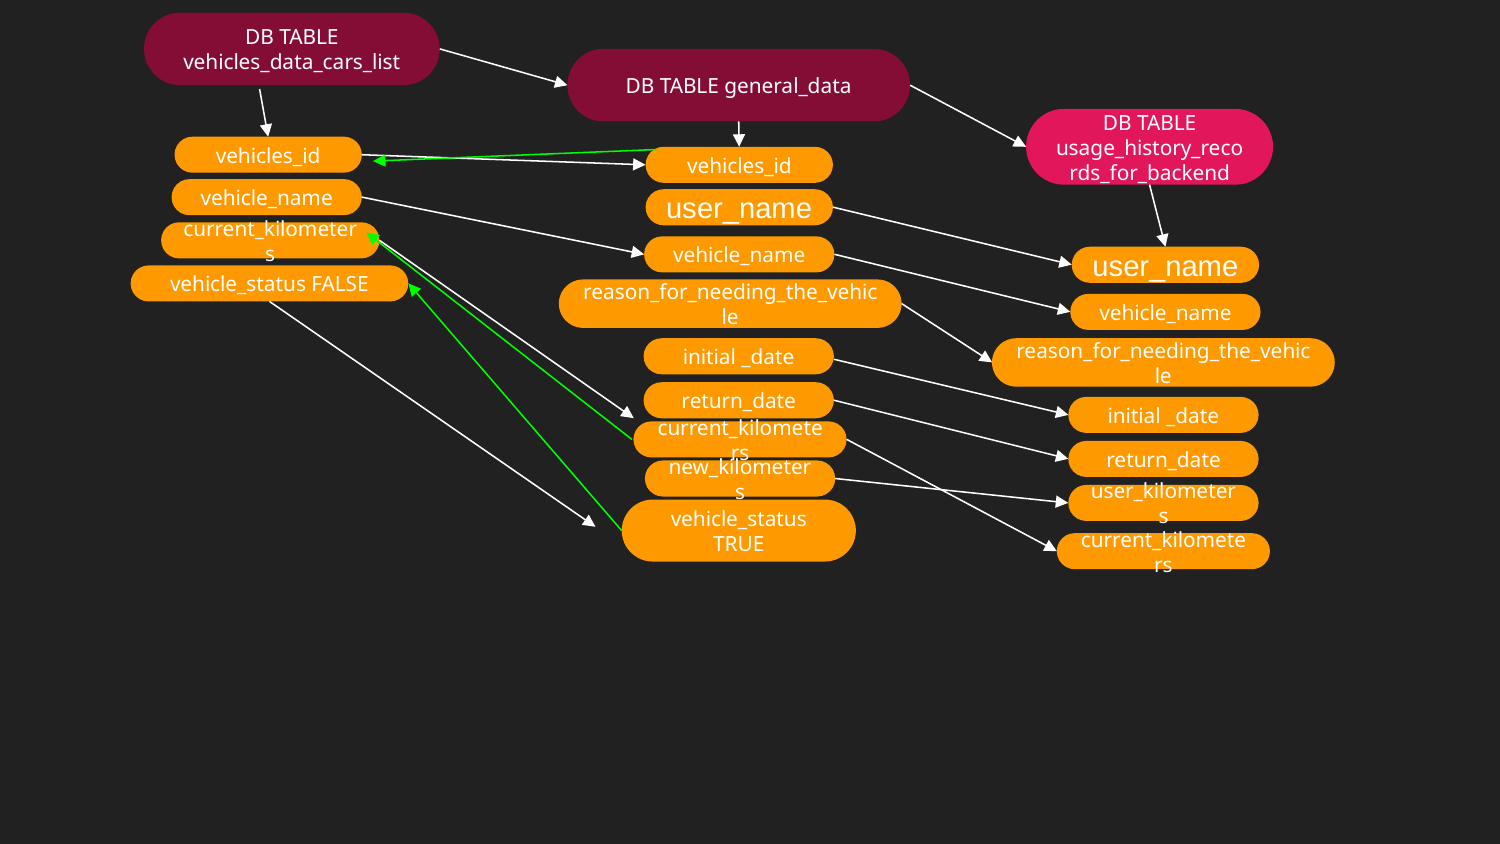

DB TABLE
vehicles_data_cars_list
DB TABLE general_data
DB TABLE
usage_history_records_for_backend
vehicles_id
vehicles_id
vehicle_name
user_name
current_kilometers
vehicle_name
user_name
vehicle_status FALSE
reason_for_needing_the_vehicle
vehicle_name
initial _date
reason_for_needing_the_vehicle
return_date
initial _date
current_kilometers
return_date
new_kilometers
user_kilometers
vehicle_status TRUE
current_kilometers